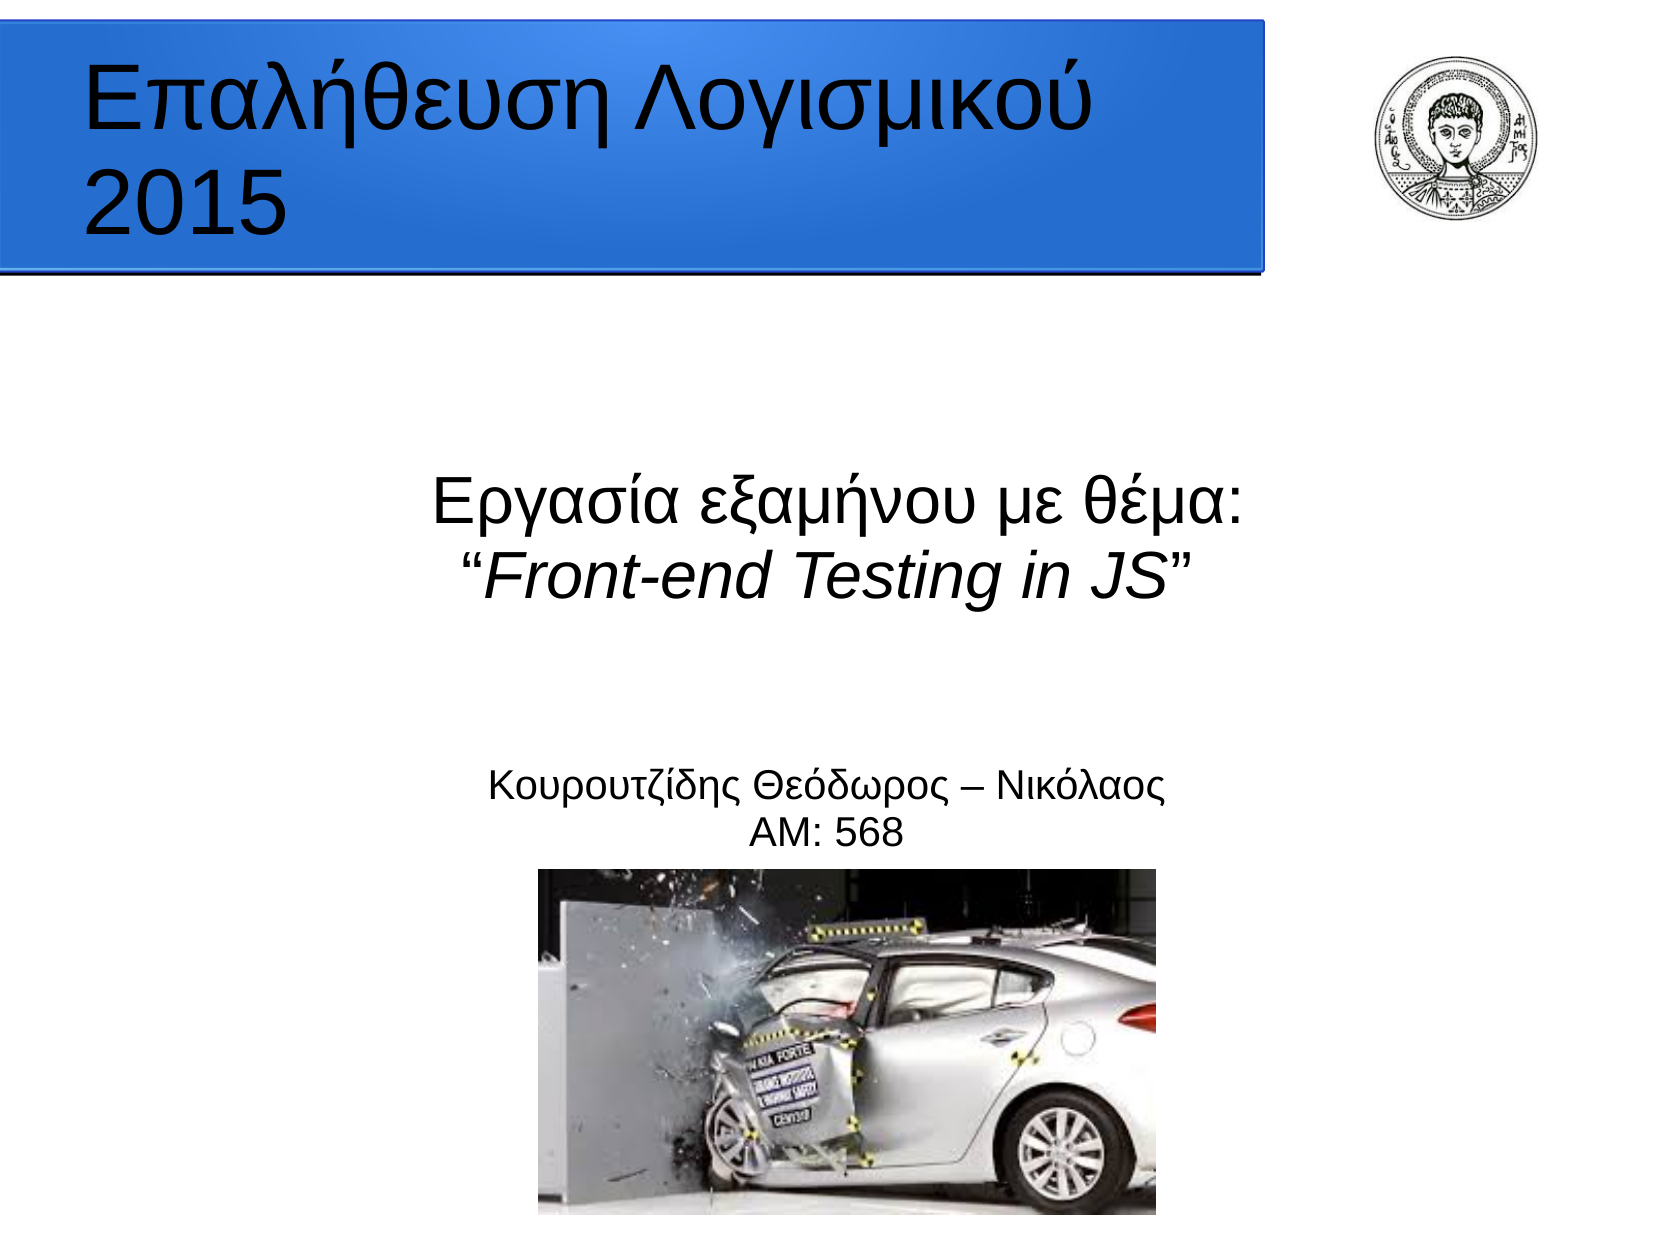

# Επαλήθευση Λογισμικού 2015
Εργασία εξαμήνου με θέμα:
“Front-end Testing in JS”
Κουρουτζίδης Θεόδωρος – Νικόλαος
ΑΜ: 568